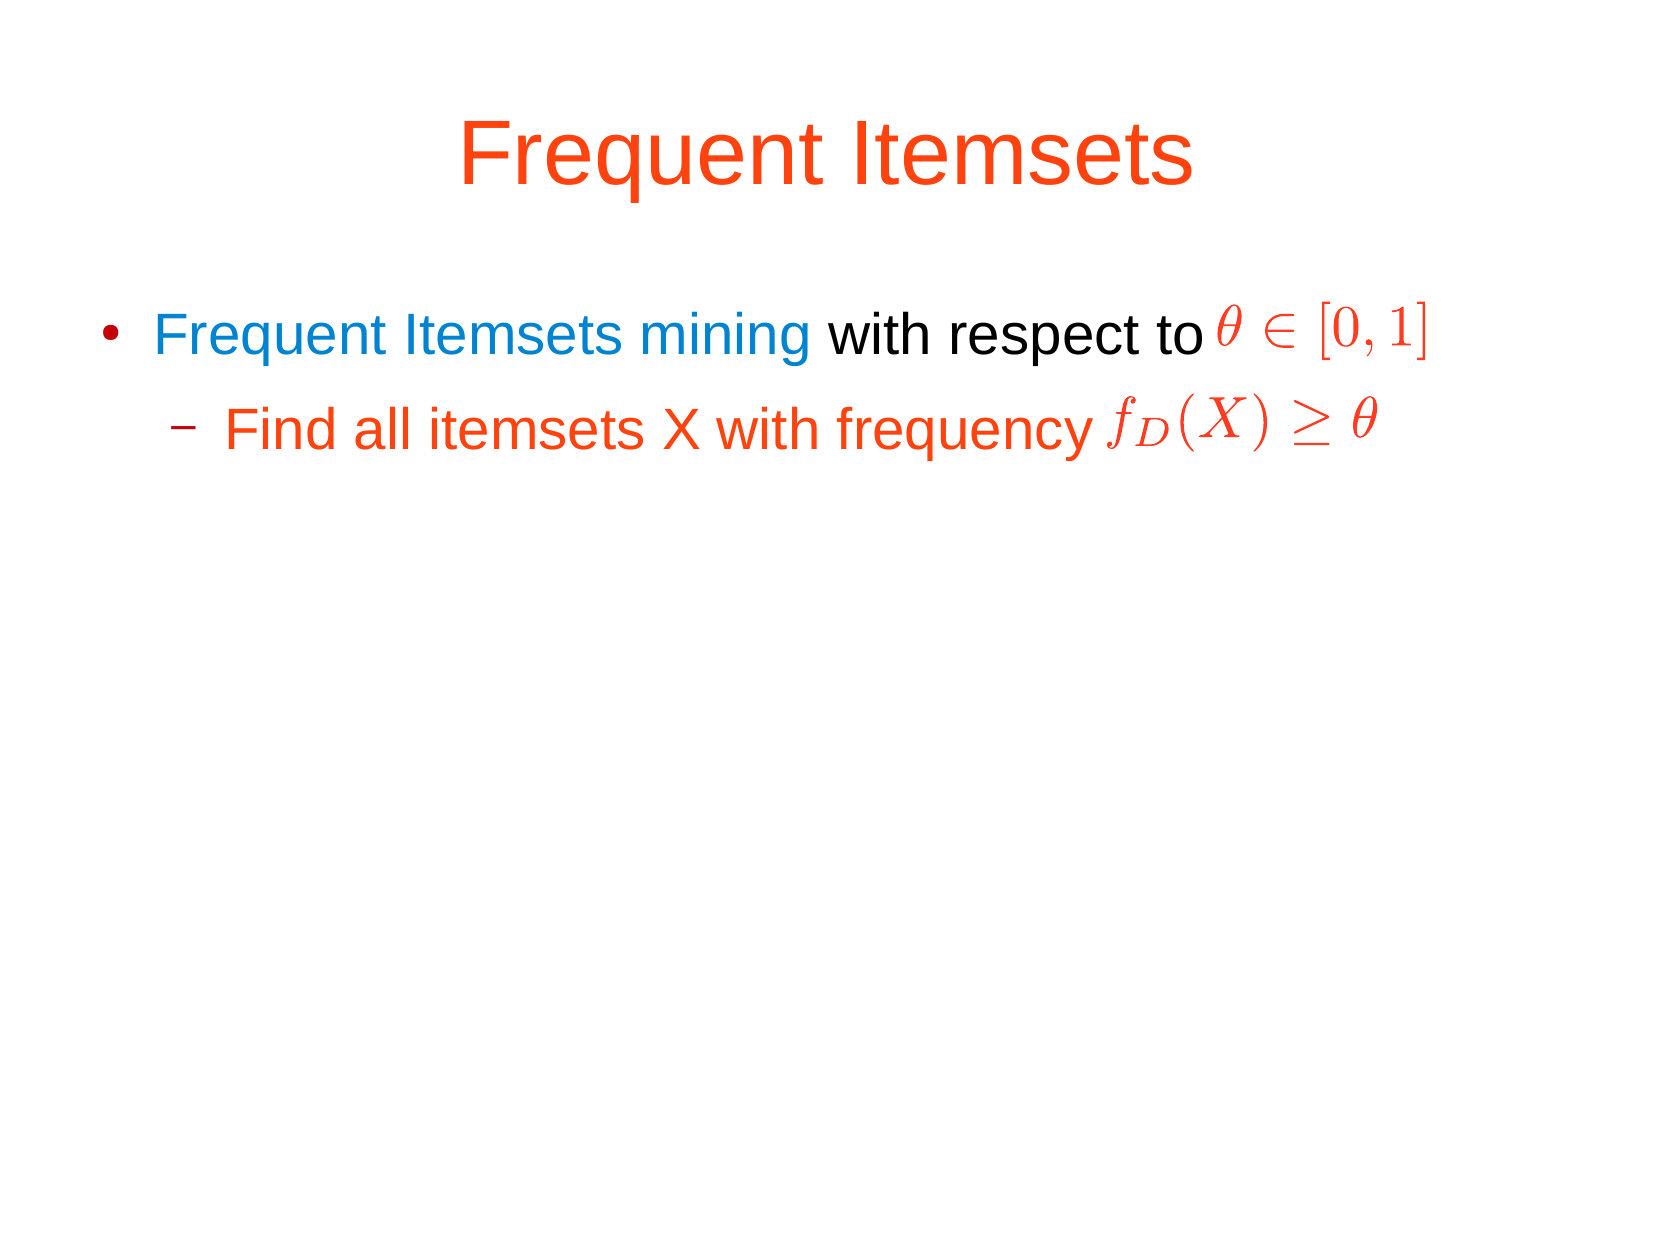

# Frequent Itemsets
Frequent Itemsets mining with respect to
Find all itemsets X with frequency